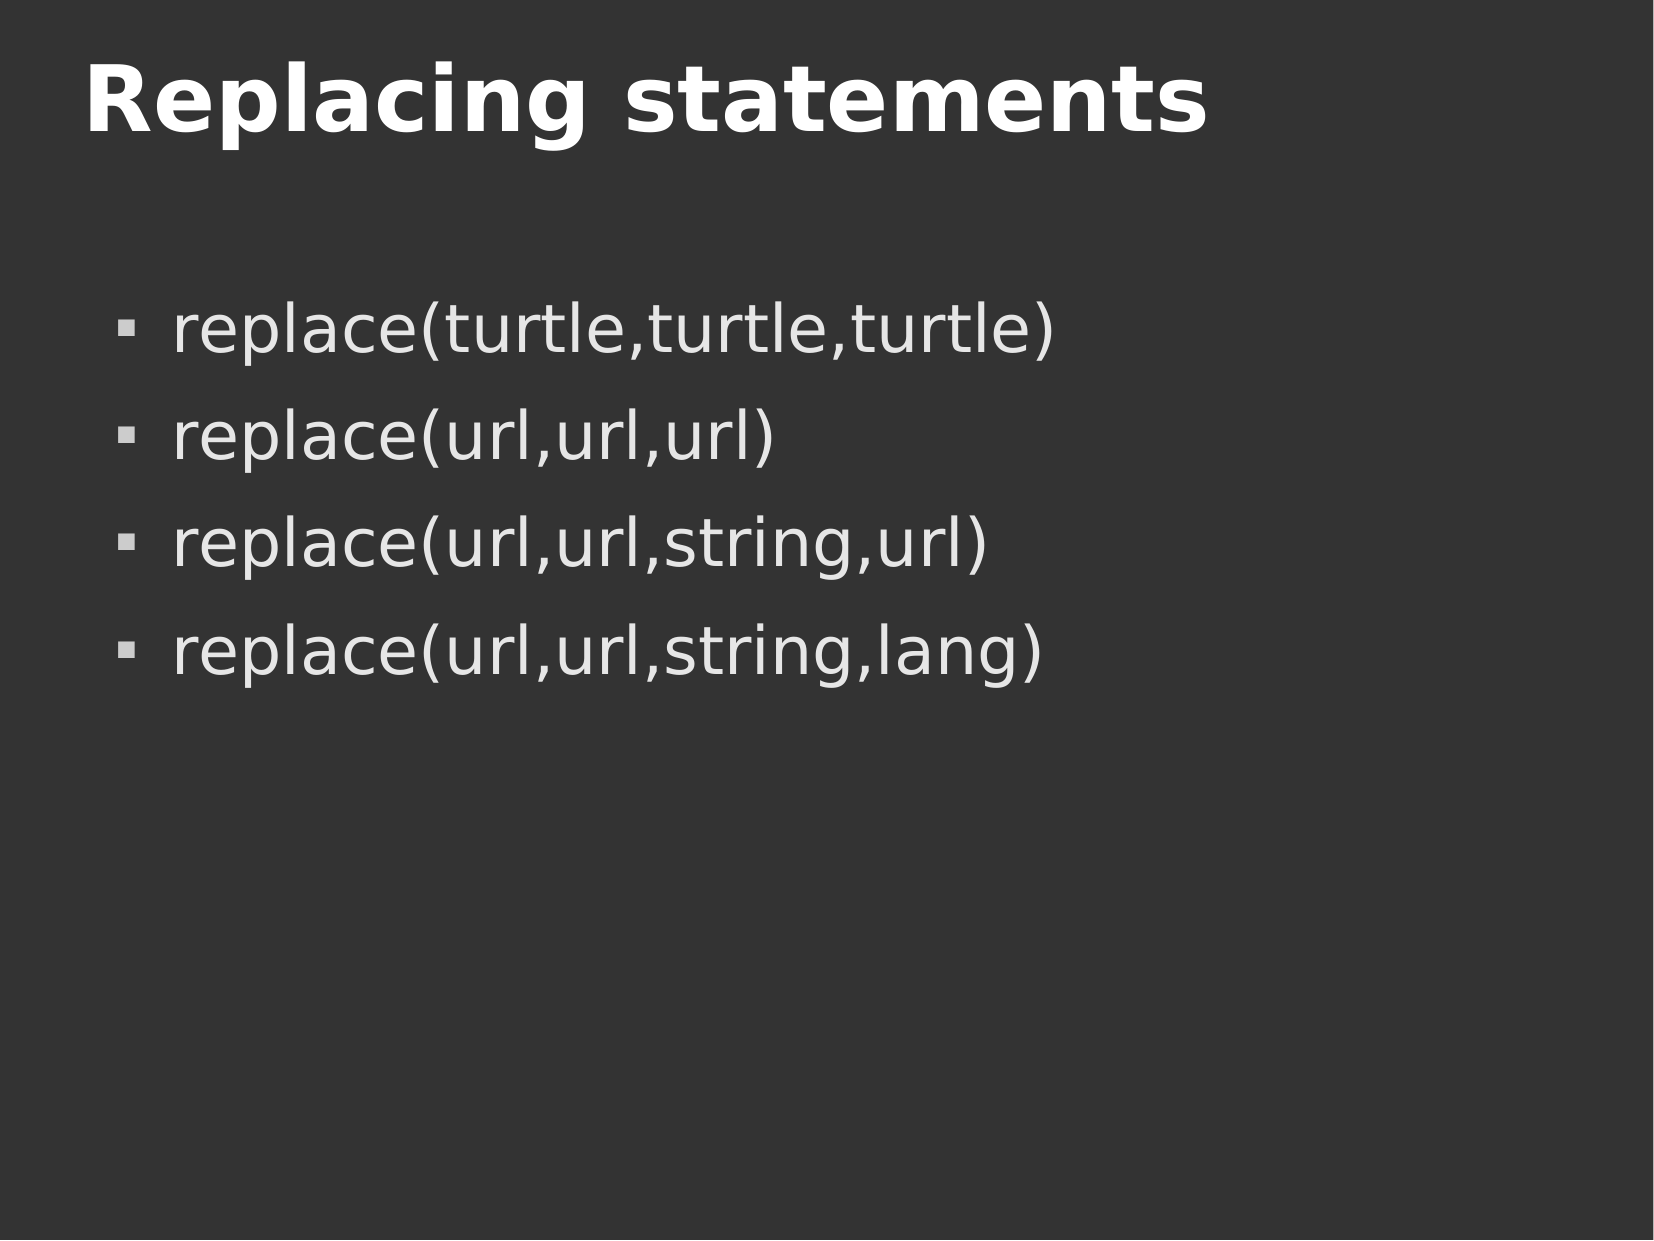

# Replacing statements
replace(turtle,turtle,turtle)
replace(url,url,url)
replace(url,url,string,url)
replace(url,url,string,lang)